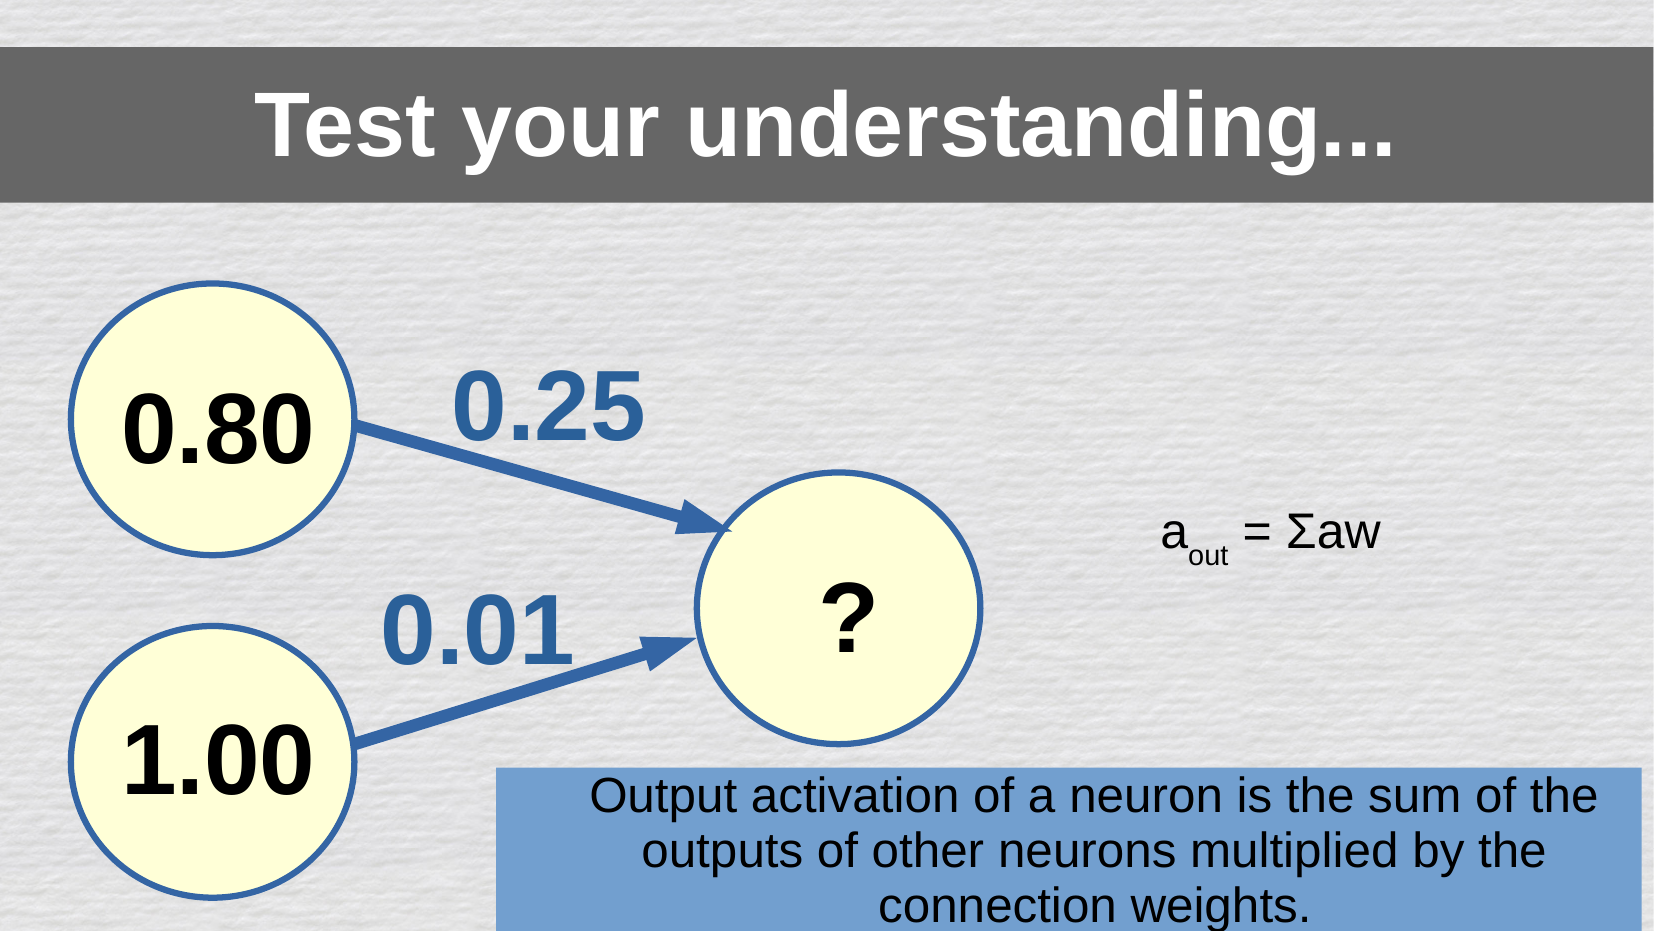

# Test your understanding...
0.25
0.80
 ?
aout = Σaw
0.01
1.00
Output activation of a neuron is the sum of the outputs of other neurons multiplied by the connection weights.